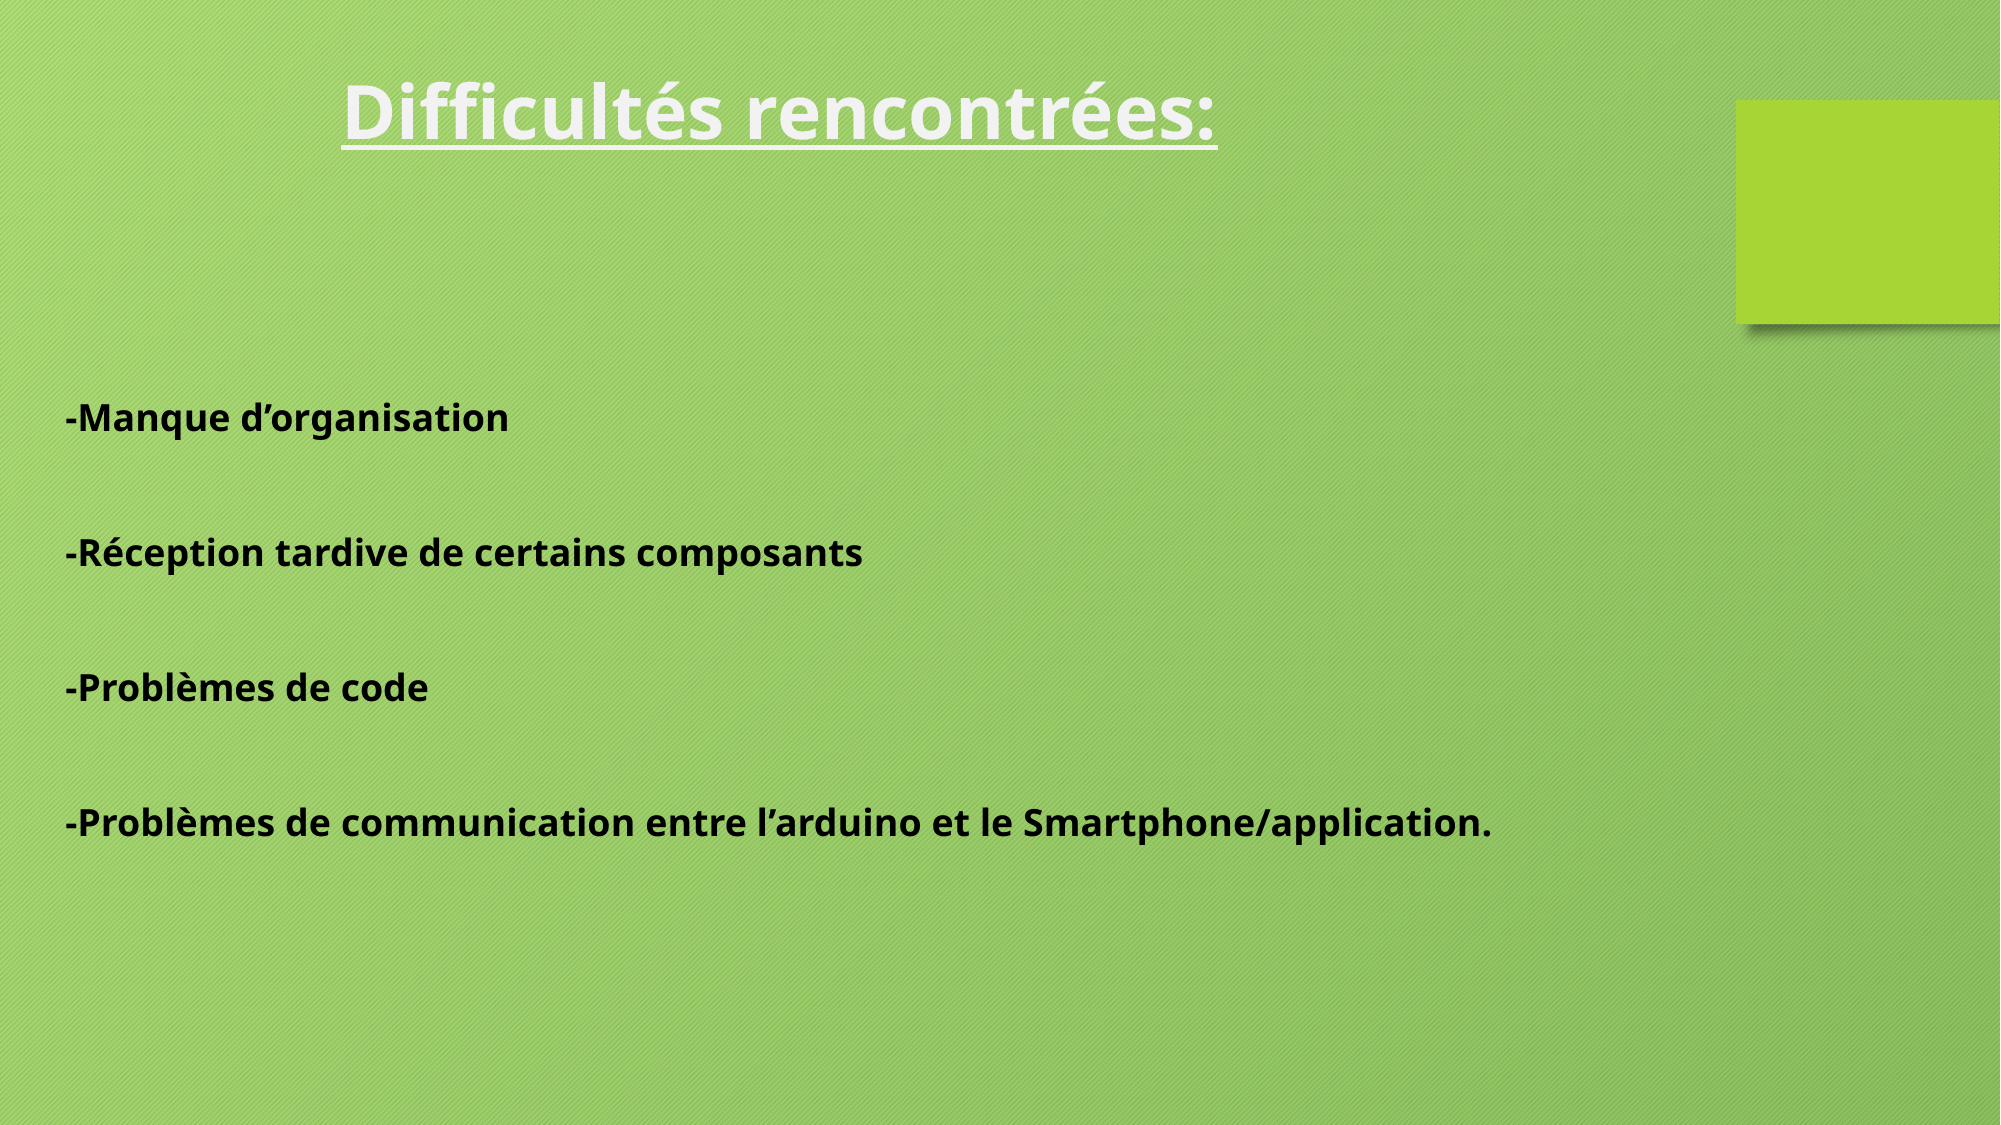

Difficultés rencontrées:
-Manque d’organisation
-Réception tardive de certains composants
-Problèmes de code
-Problèmes de communication entre l’arduino et le Smartphone/application.